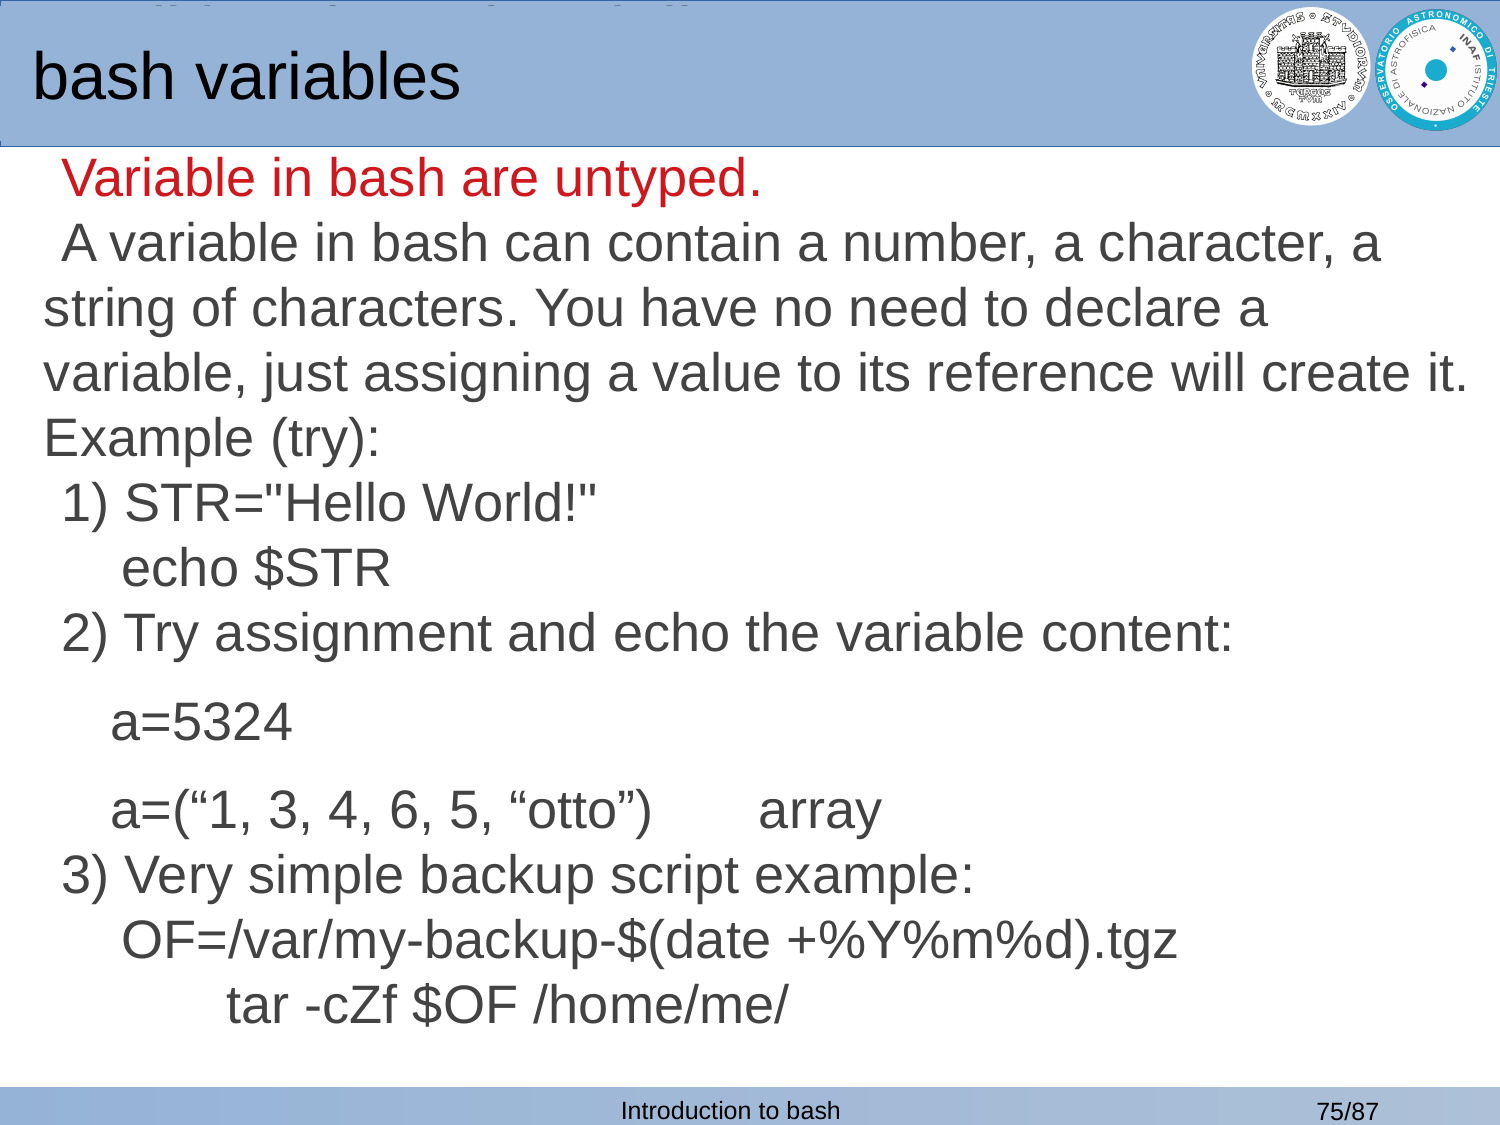

Traditional service delivery
bash variables
# Variable in bash are untyped.
A variable in bash can contain a number, a character, a string of characters. You have no need to declare a variable, just assigning a value to its reference will create it. Example (try):
1) STR="Hello World!"
 echo $STR
2) Try assignment and echo the variable content:
a=5324
a=(“1, 3, 4, 6, 5, “otto”) array
3) Very simple backup script example:
 OF=/var/my-backup-$(date +%Y%m%d).tgz
 tar -cZf $OF /home/me/